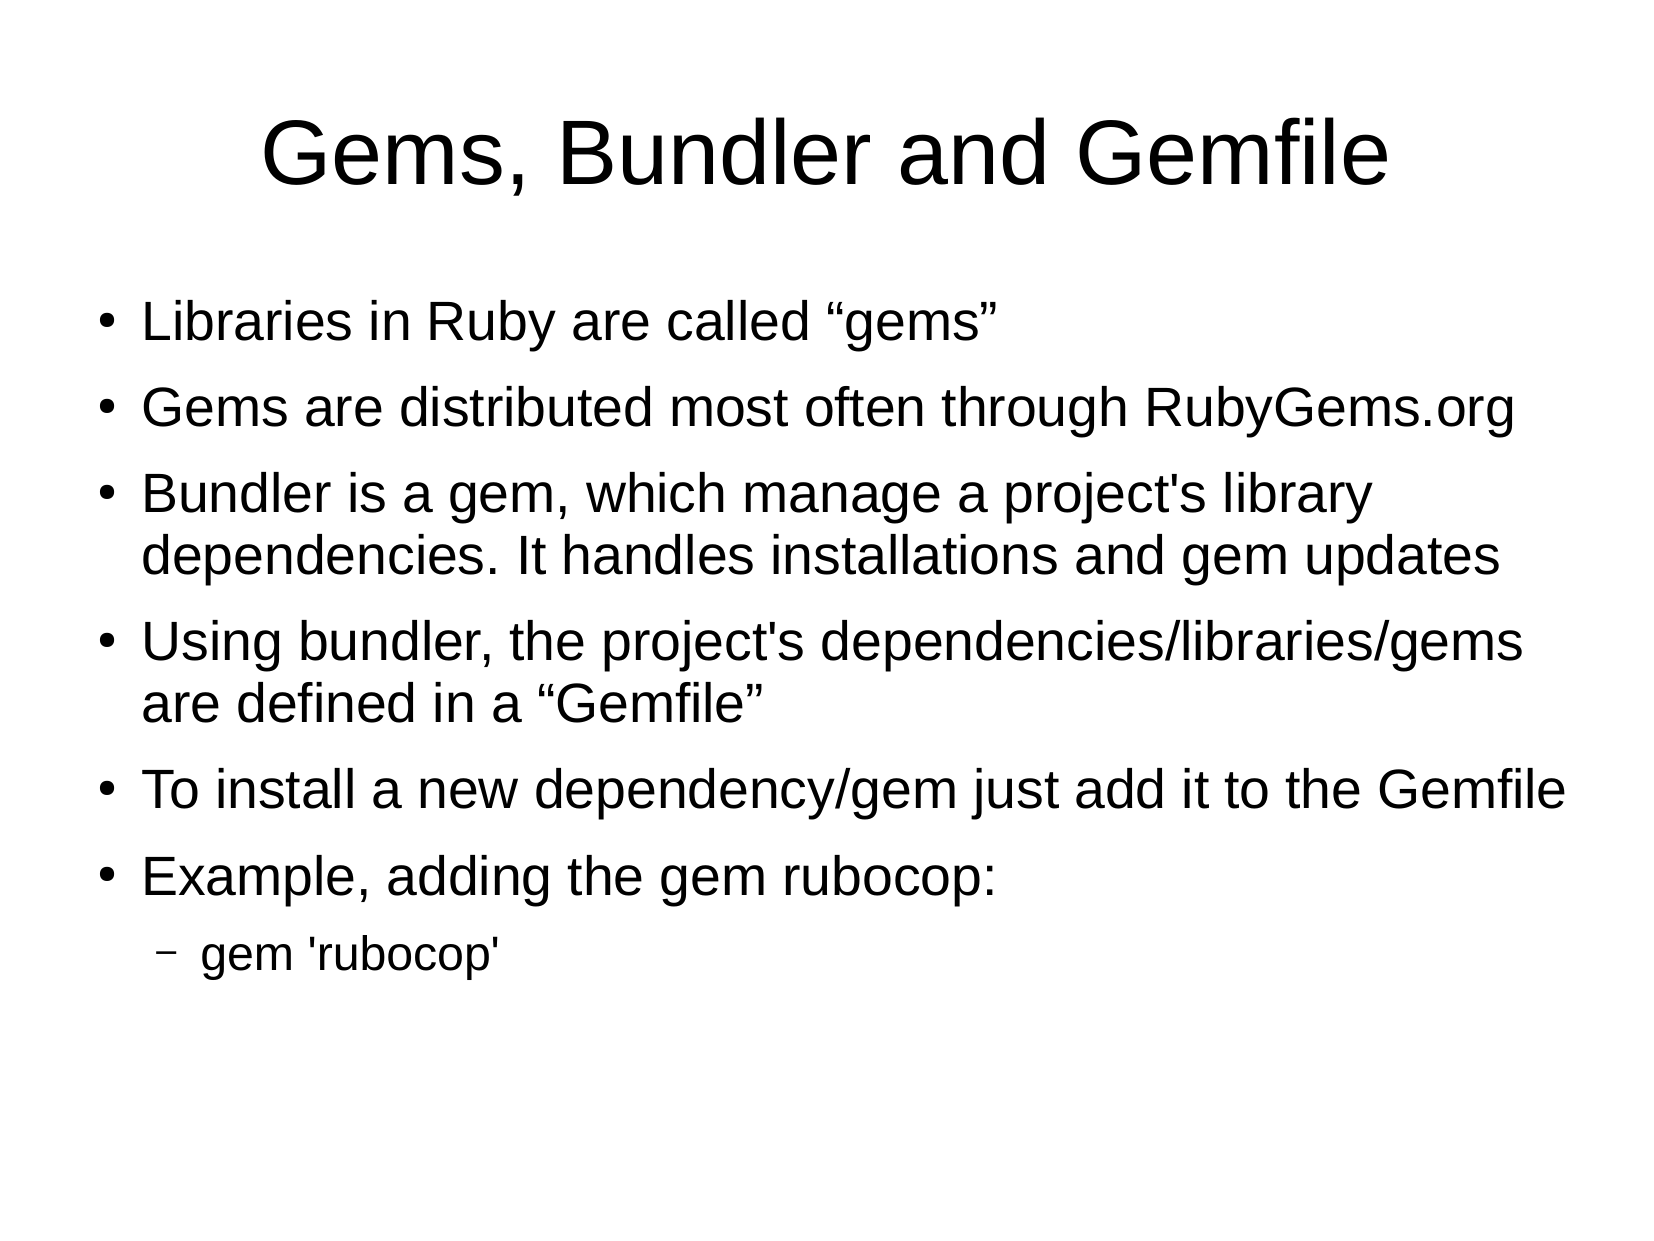

# Gems, Bundler and Gemfile
Libraries in Ruby are called “gems”
Gems are distributed most often through RubyGems.org
Bundler is a gem, which manage a project's library dependencies. It handles installations and gem updates
Using bundler, the project's dependencies/libraries/gems are defined in a “Gemfile”
To install a new dependency/gem just add it to the Gemfile
Example, adding the gem rubocop:
gem 'rubocop'